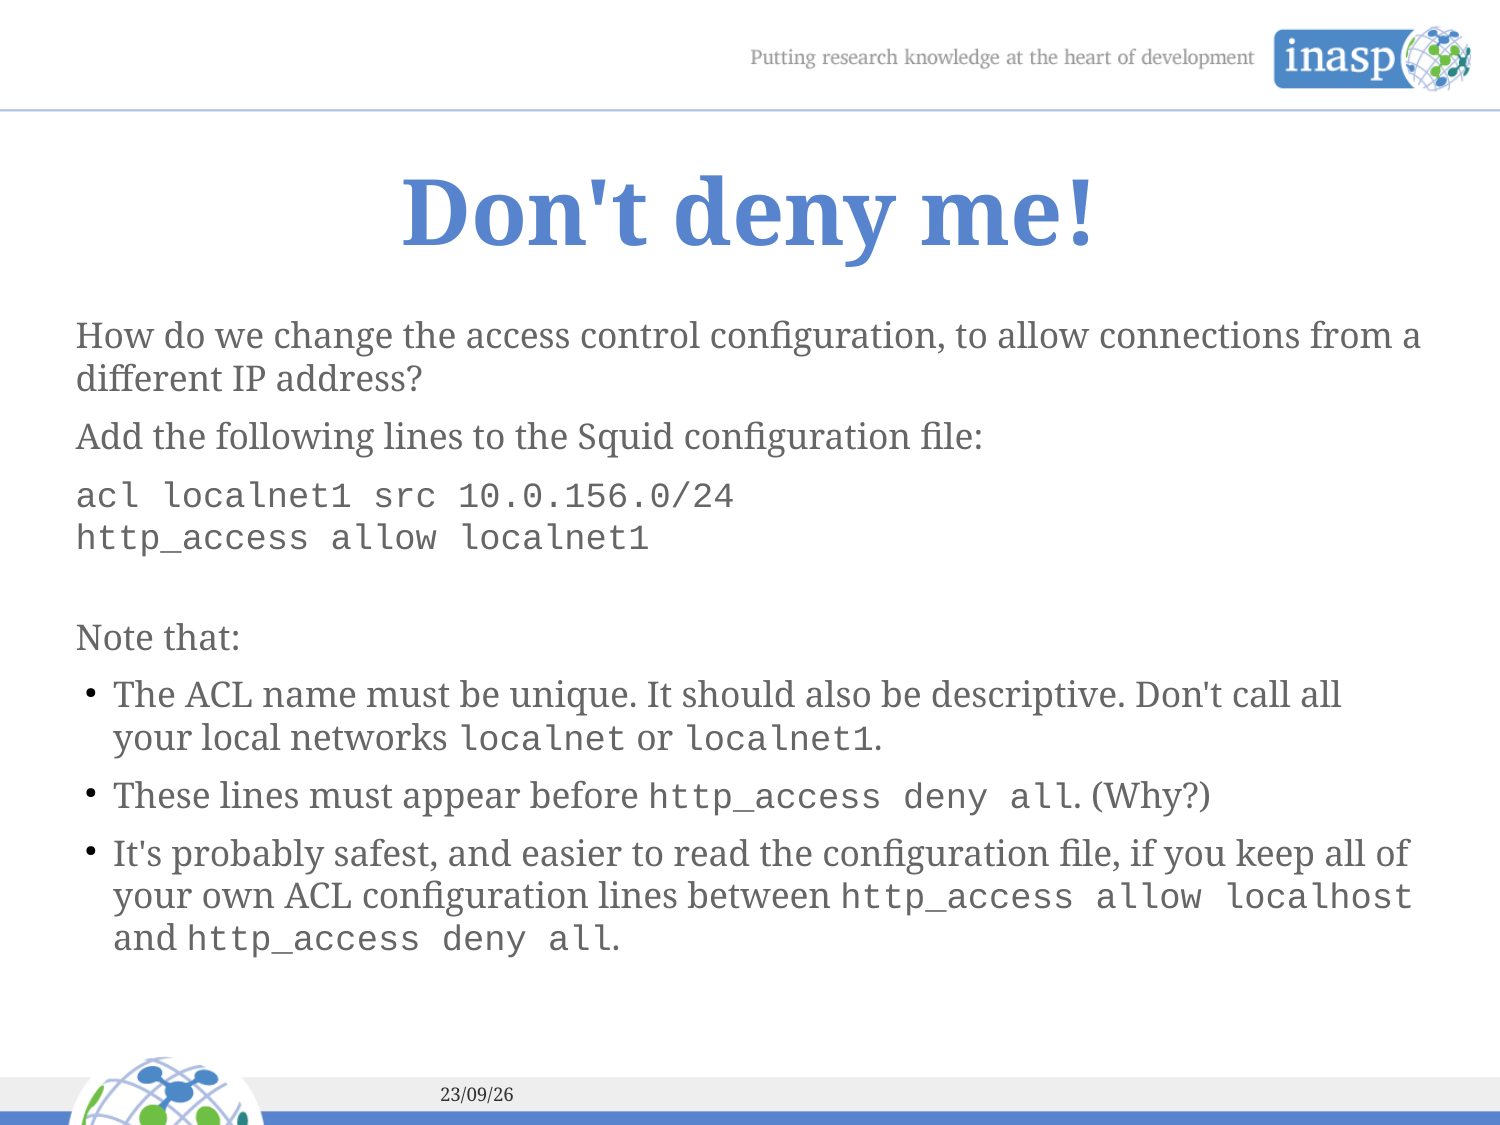

# Don't deny me!
How do we change the access control configuration, to allow connections from a different IP address?
Add the following lines to the Squid configuration file:
acl localnet1 src 10.0.156.0/24
http_access allow localnet1
Note that:
The ACL name must be unique. It should also be descriptive. Don't call all your local networks localnet or localnet1.
These lines must appear before http_access deny all. (Why?)
It's probably safest, and easier to read the configuration file, if you keep all of your own ACL configuration lines between http_access allow localhost and http_access deny all.